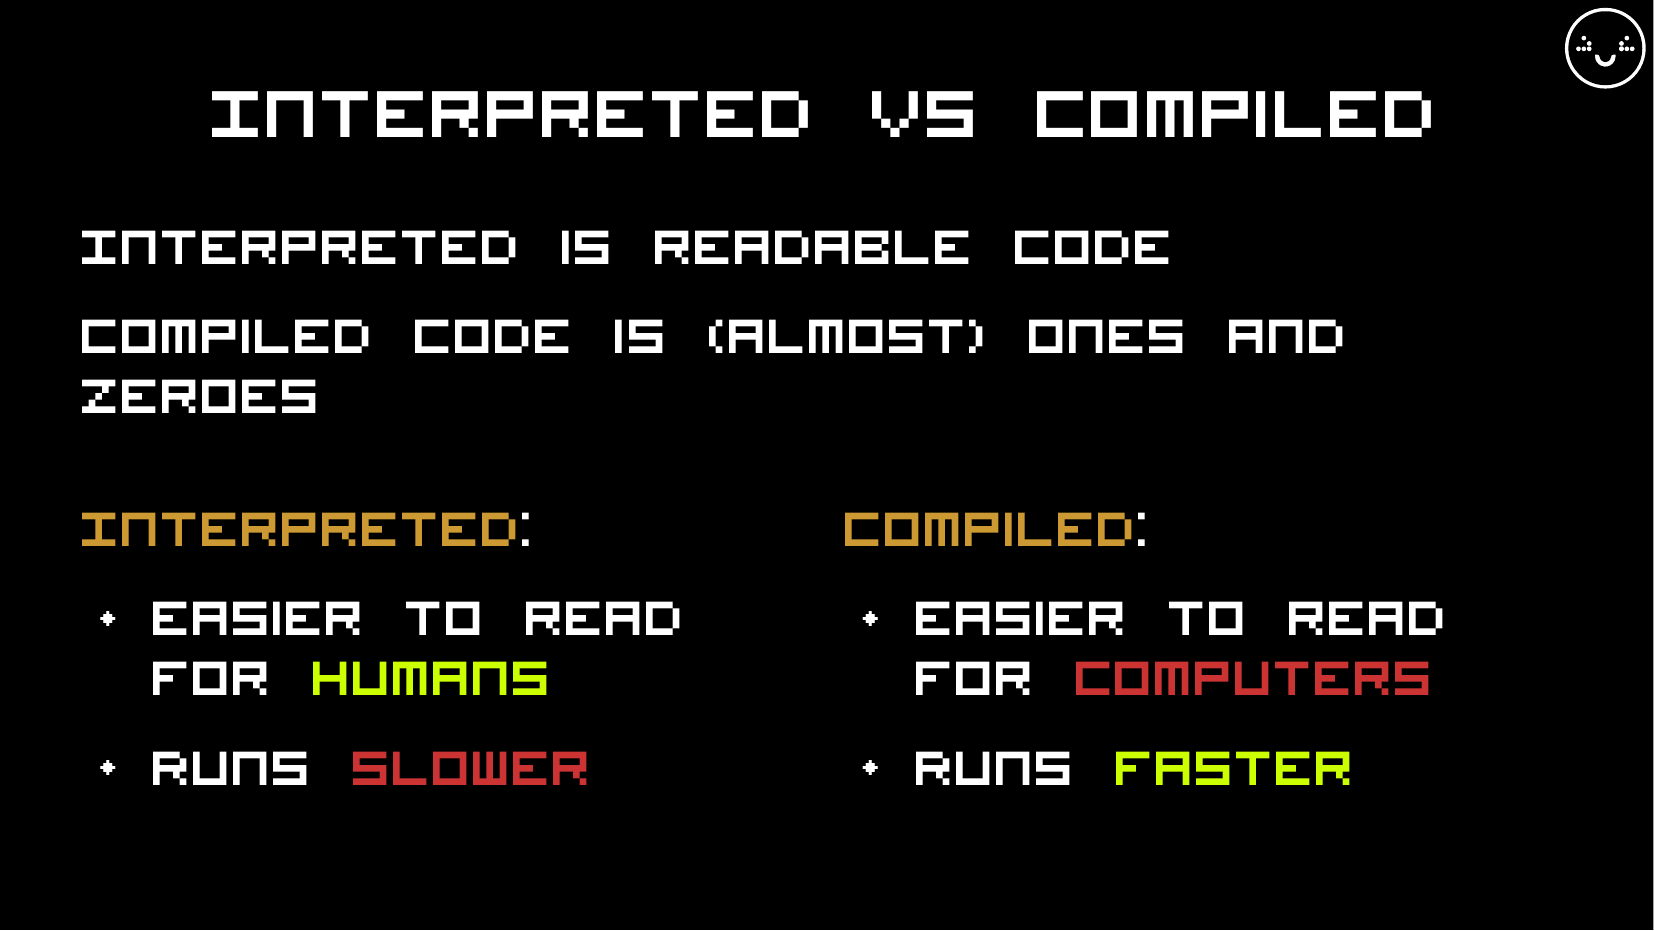

# Interpreted vs compiled
Interpreted is readable code
Compiled code is (almost) ones and zeroes
Interpreted:
Easier to read
For humans
Runs slower
Compiled:
Easier to read
for computers
Runs faster